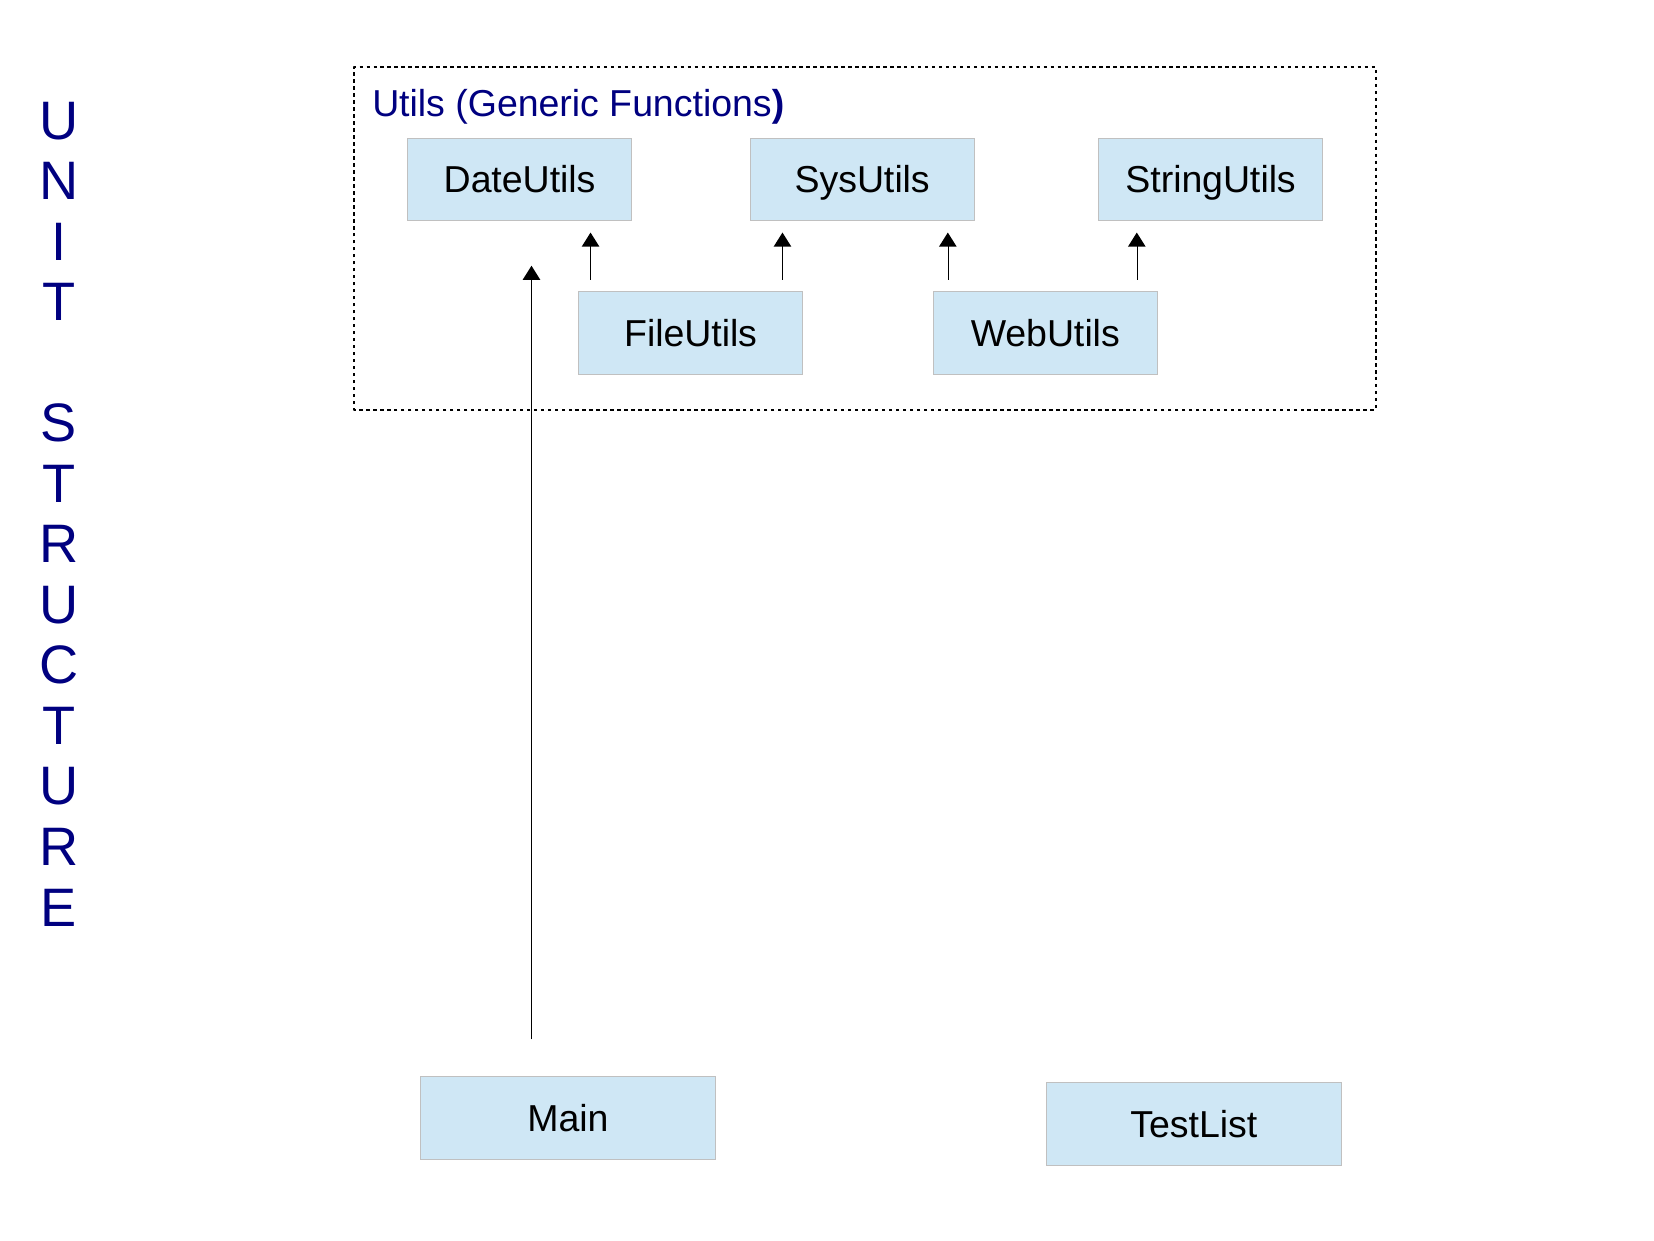

Utils (Generic Functions)
DateUtils
SysUtils
StringUtils
FileUtils
WebUtils
Main
TestList
UNIT 	STRUCTURE